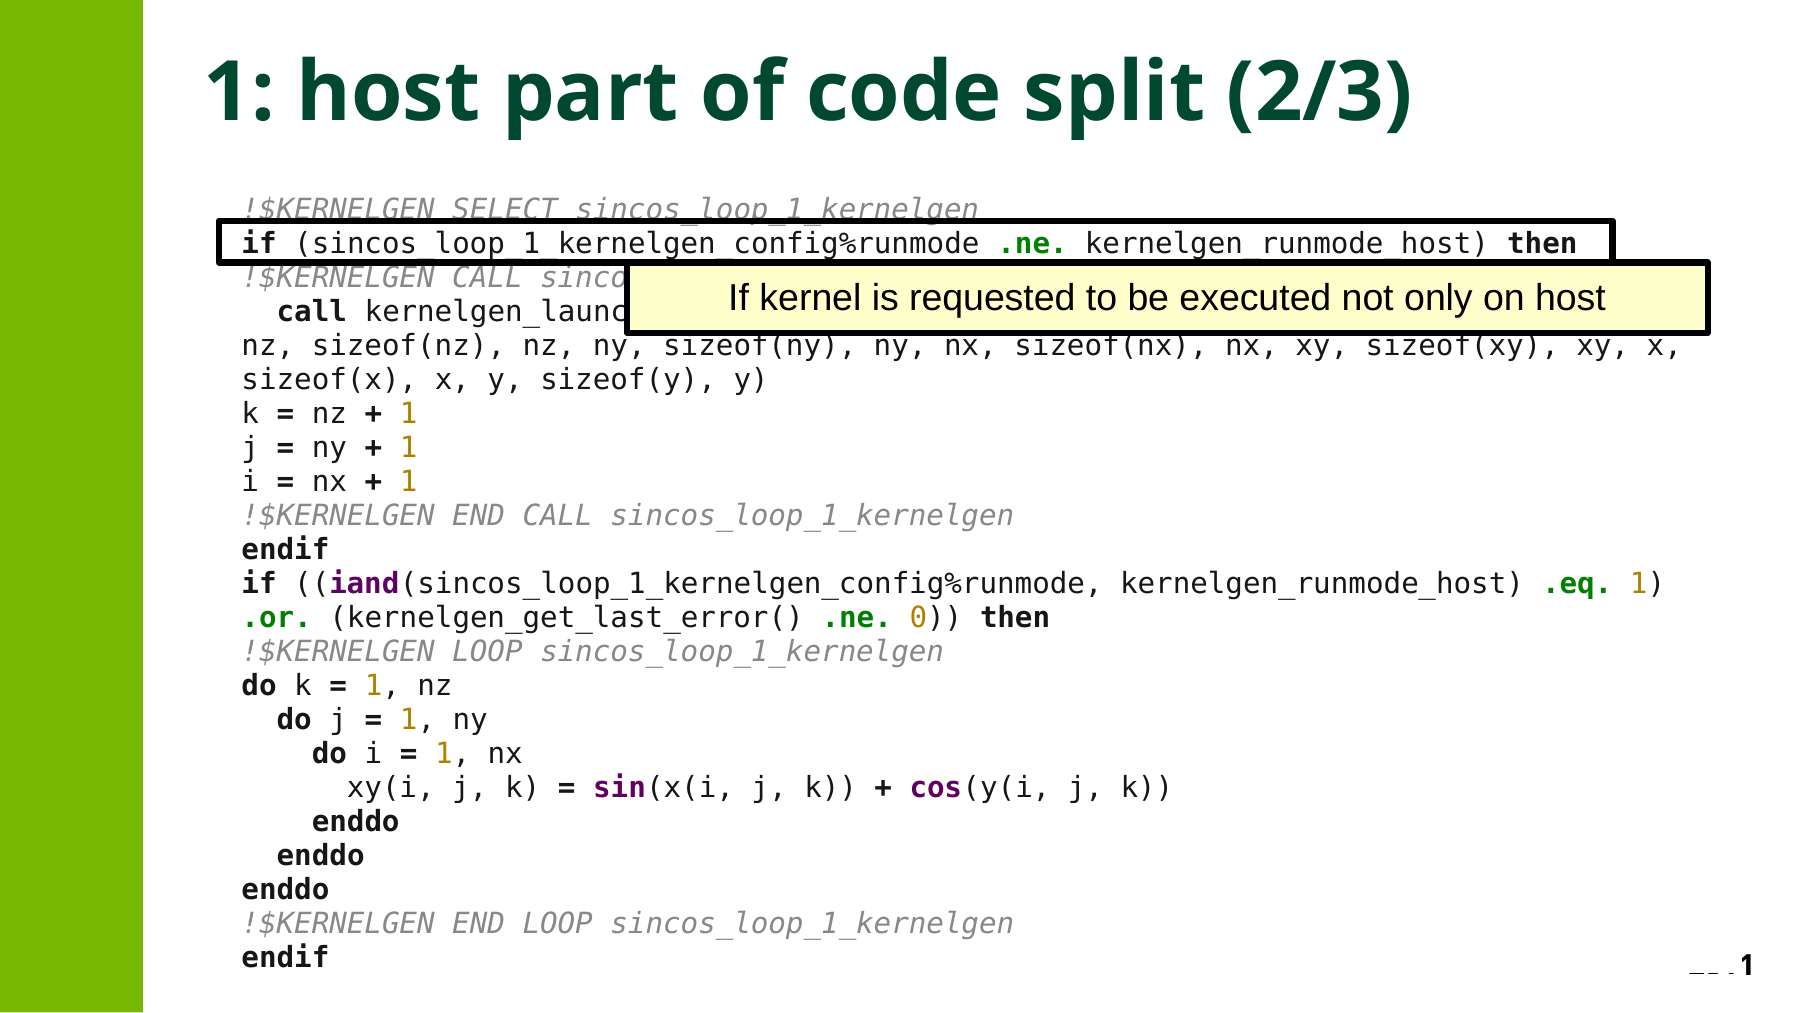

# 1: host part of code split (2/3)
If kernel is requested to be executed not only on host